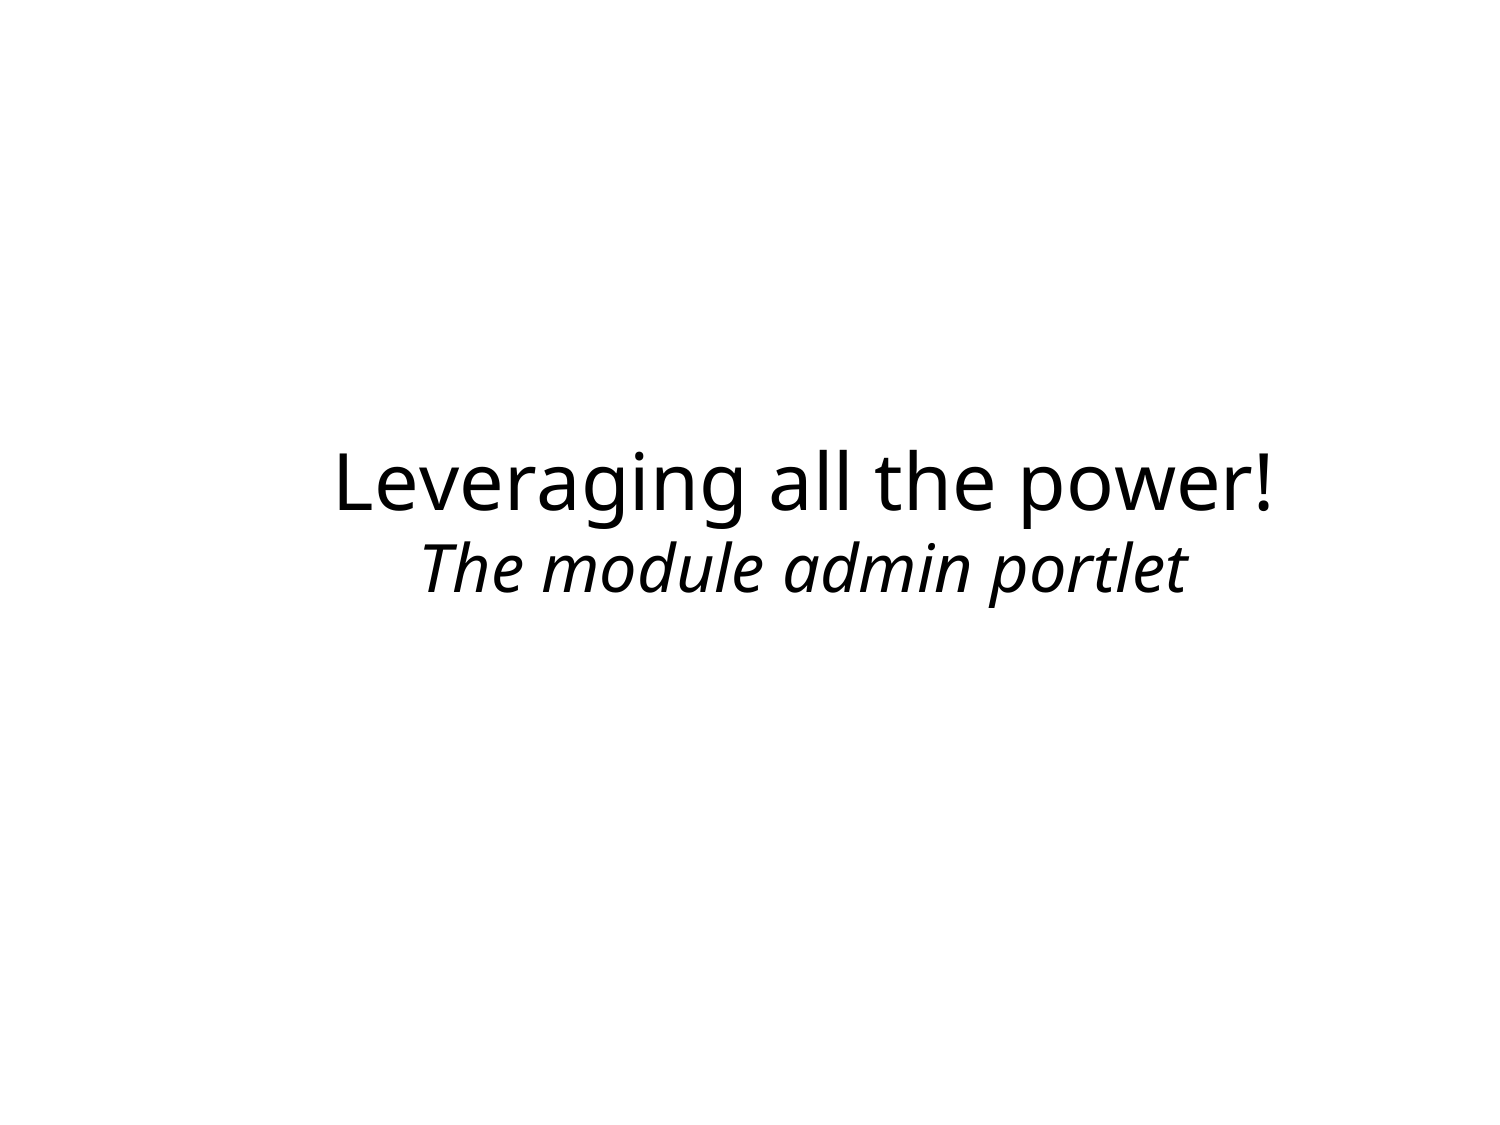

# Leveraging all the power! The module admin portlet